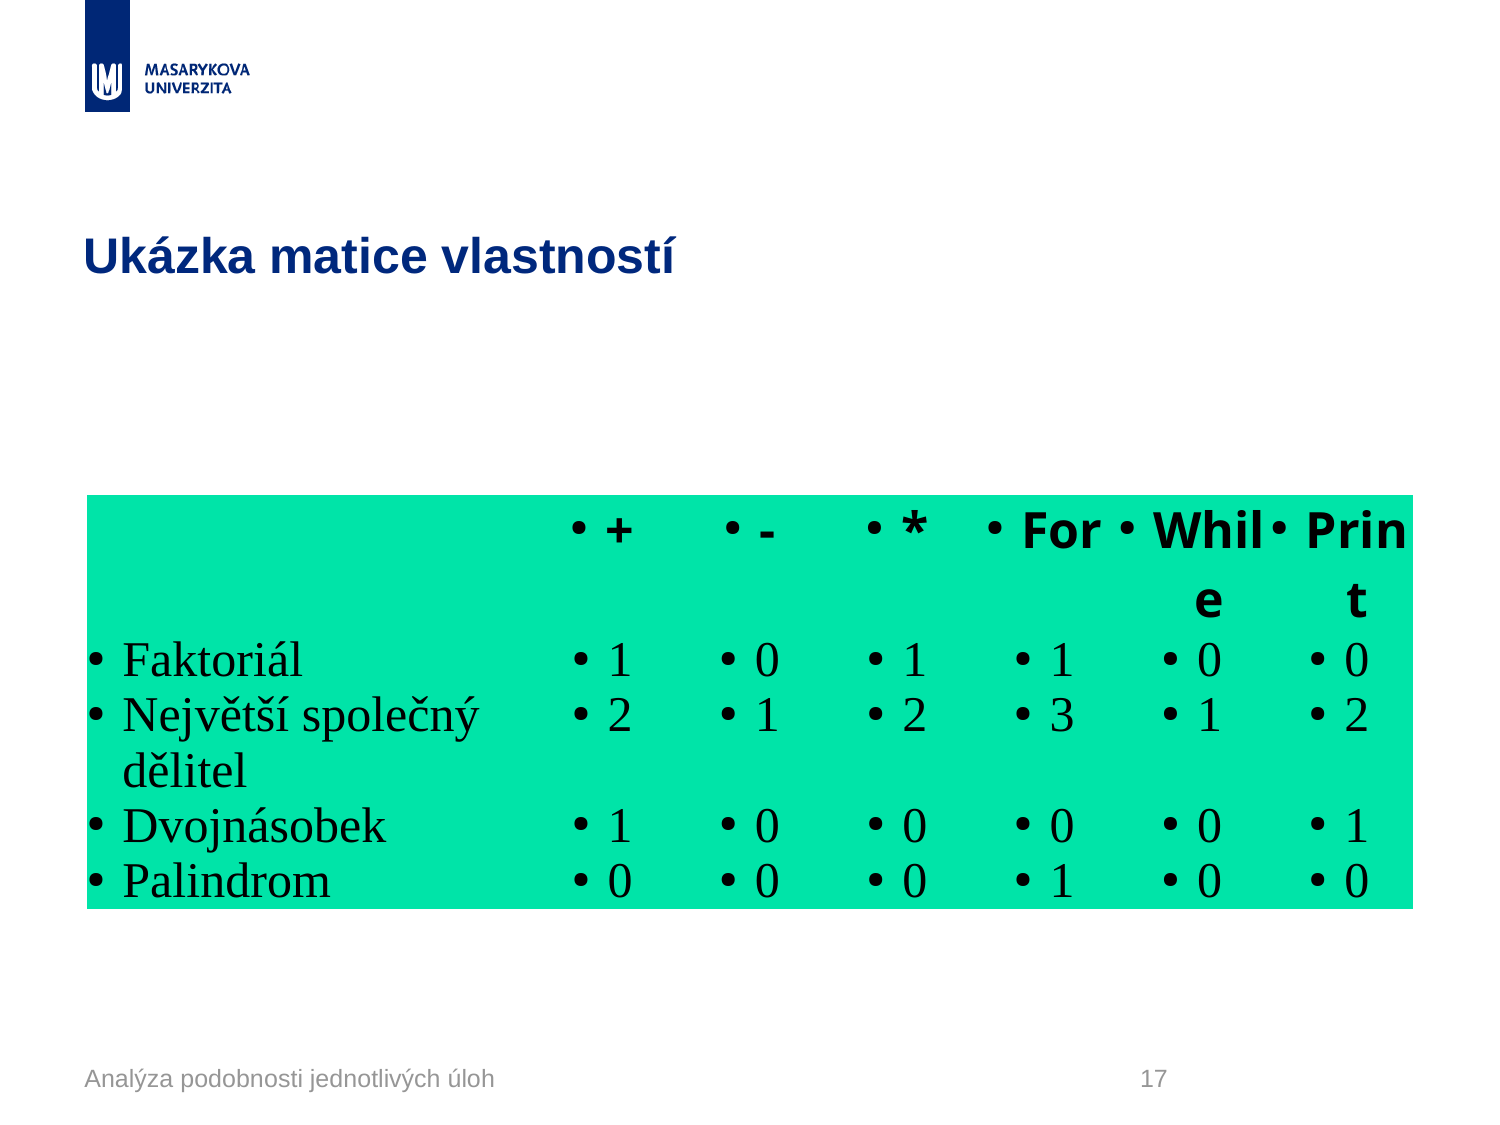

# Ukázka matice vlastností
| | + | - | \* | For | While | Print |
| --- | --- | --- | --- | --- | --- | --- |
| Faktoriál | 1 | 0 | 1 | 1 | 0 | 0 |
| Největší společný dělitel | 2 | 1 | 2 | 3 | 1 | 2 |
| Dvojnásobek | 1 | 0 | 0 | 0 | 0 | 1 |
| Palindrom | 0 | 0 | 0 | 1 | 0 | 0 |
Analýza podobnosti jednotlivých úloh